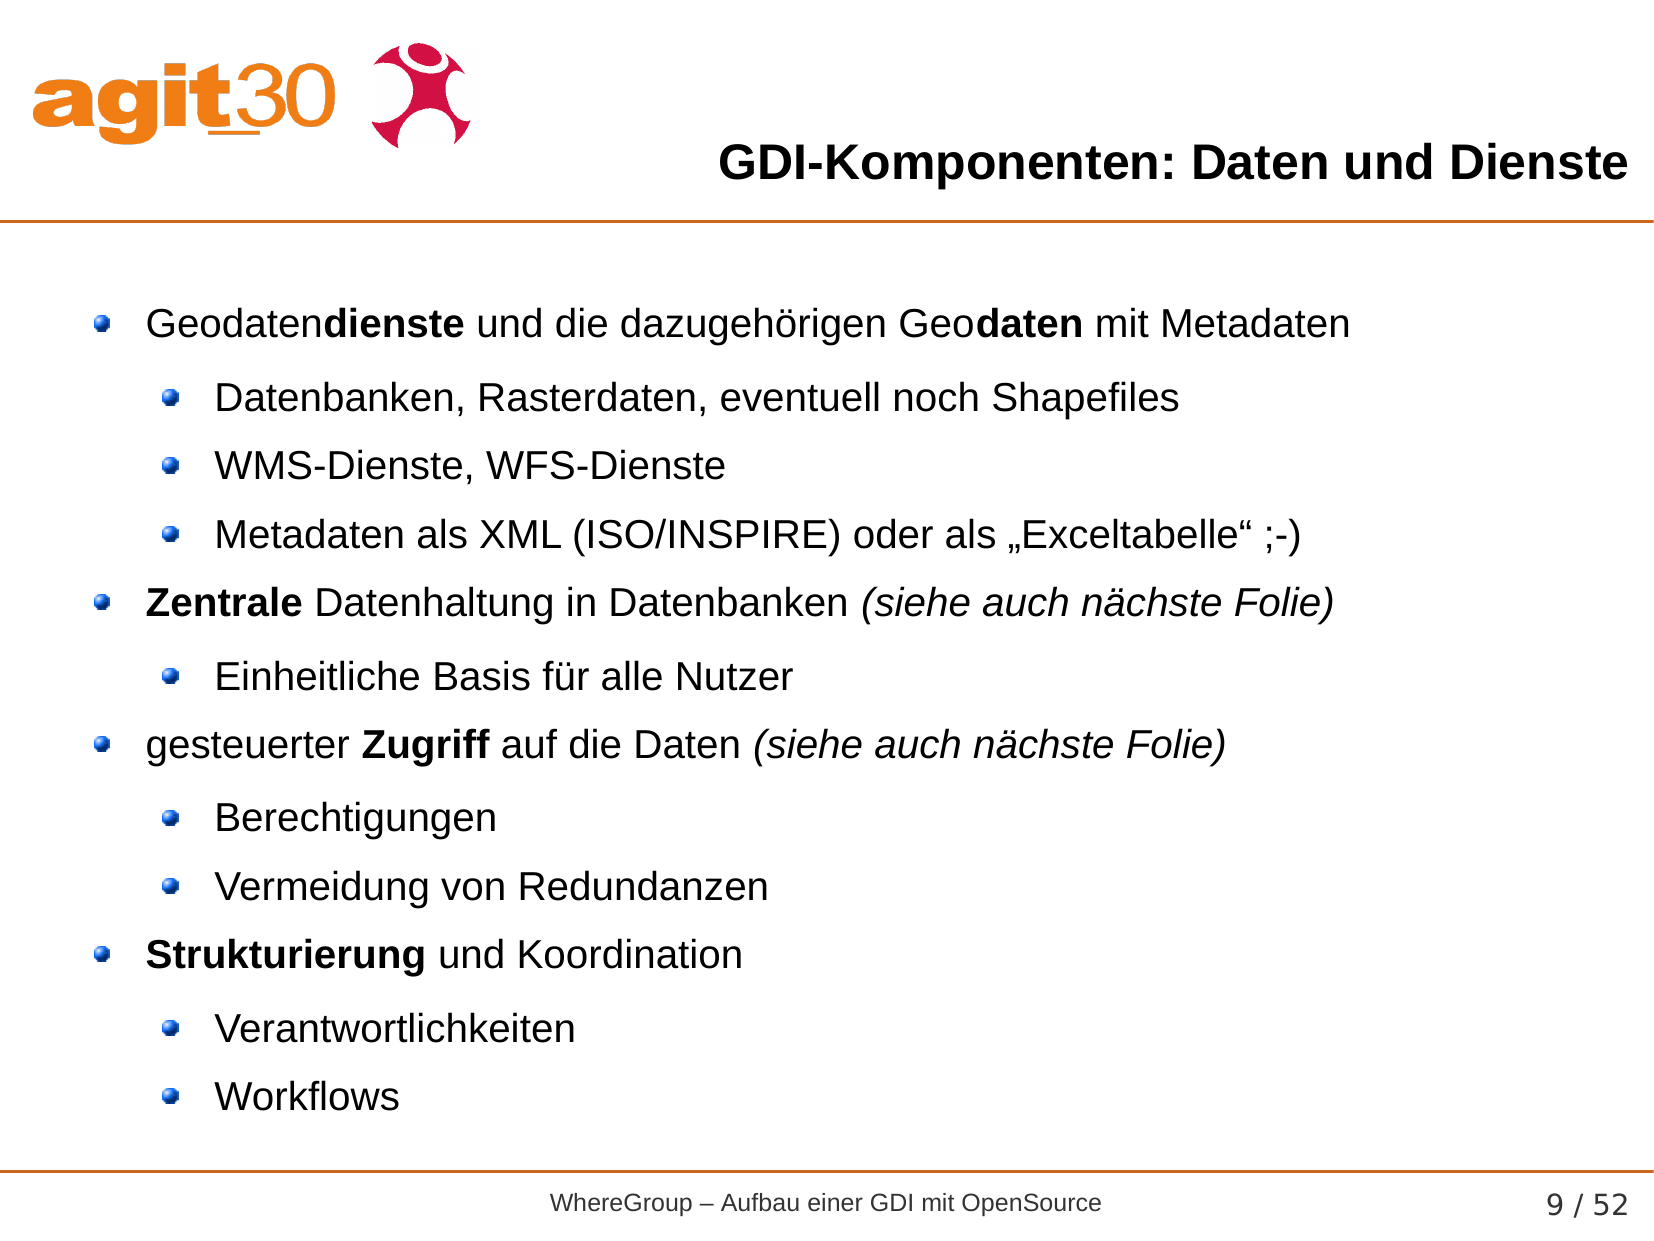

# GDI-Komponenten: Daten und Dienste
Geodatendienste und die dazugehörigen Geodaten mit Metadaten
Datenbanken, Rasterdaten, eventuell noch Shapefiles
WMS-Dienste, WFS-Dienste
Metadaten als XML (ISO/INSPIRE) oder als „Exceltabelle“ ;-)
Zentrale Datenhaltung in Datenbanken (siehe auch nächste Folie)
Einheitliche Basis für alle Nutzer
gesteuerter Zugriff auf die Daten (siehe auch nächste Folie)
Berechtigungen
Vermeidung von Redundanzen
Strukturierung und Koordination
Verantwortlichkeiten
Workflows